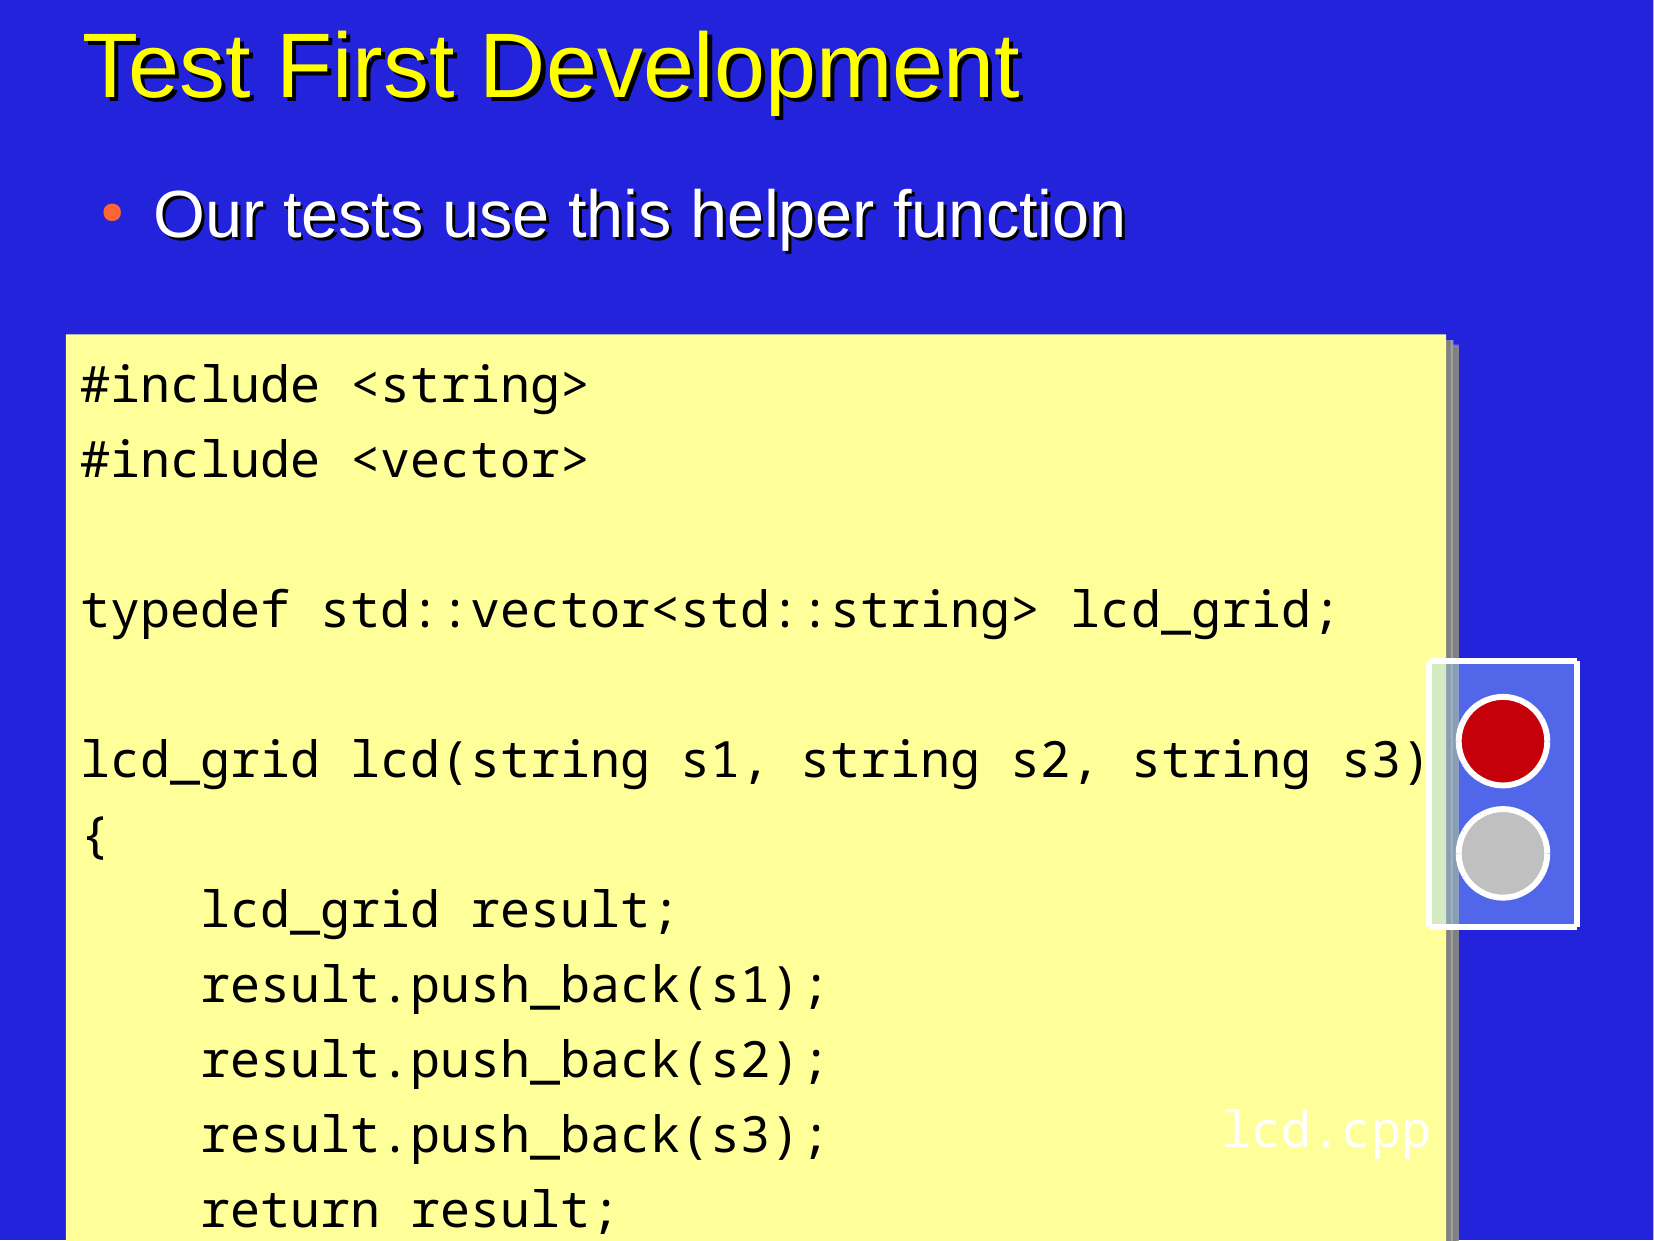

# Test First Development
Our tests use this helper function
#include <string>
#include <vector>
typedef std::vector<std::string> lcd_grid;
lcd_grid lcd(string s1, string s2, string s3)
{
 lcd_grid result;
 result.push_back(s1);
 result.push_back(s2);
 result.push_back(s3);
 return result;
}
lcd.cpp